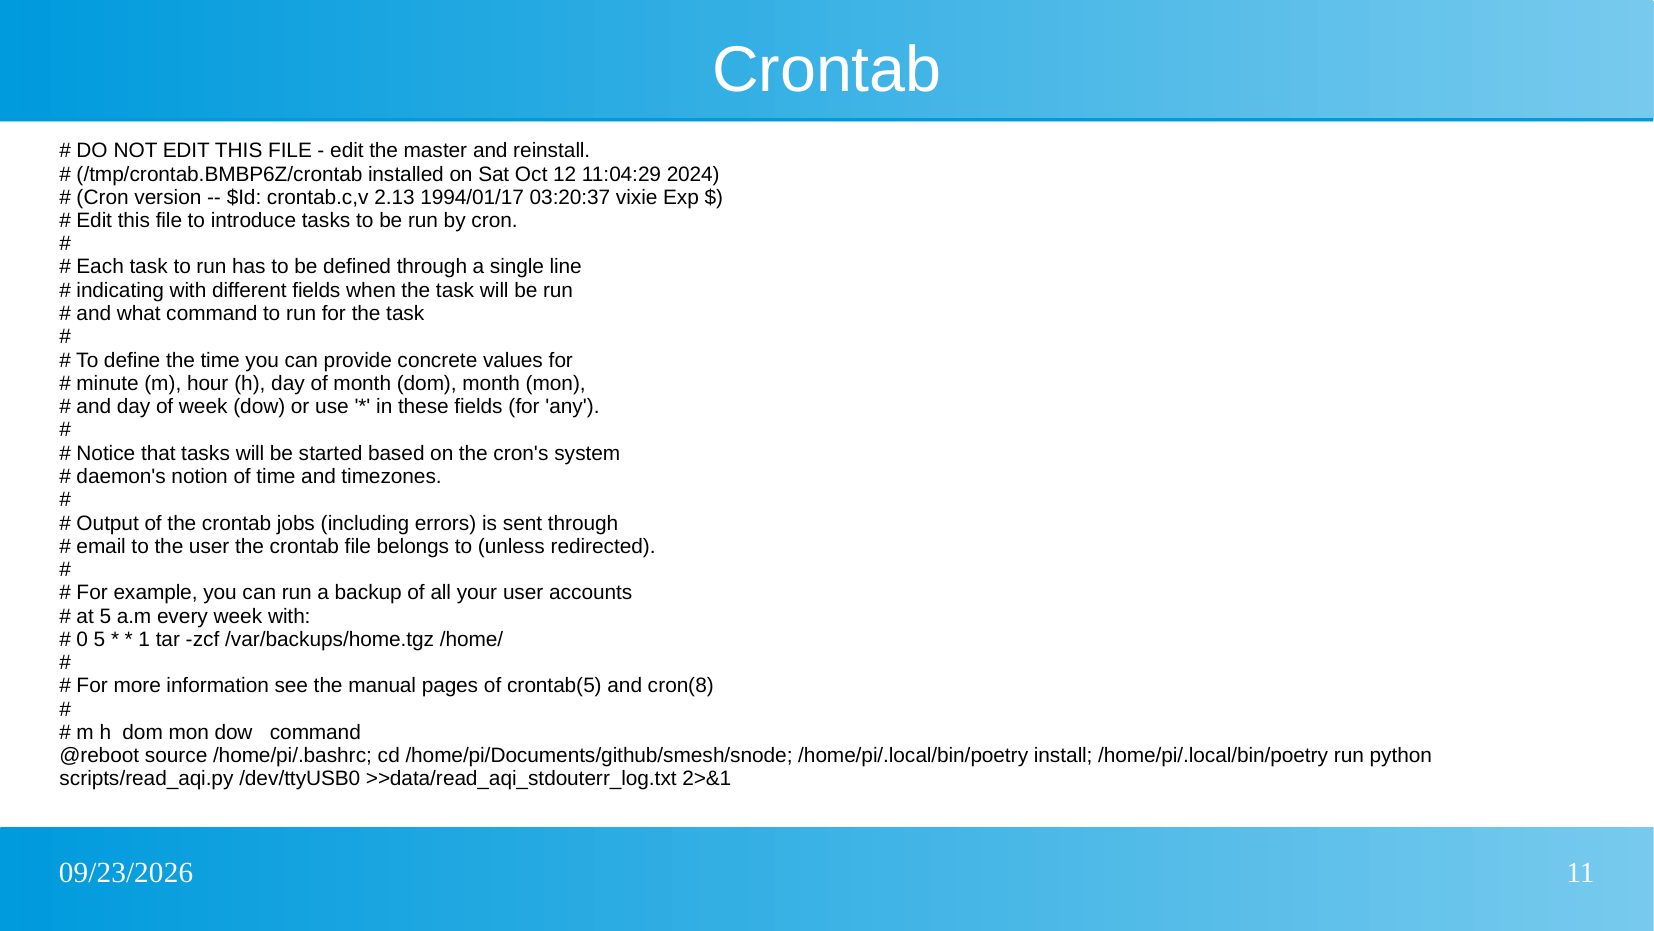

# Crontab
# DO NOT EDIT THIS FILE - edit the master and reinstall.
# (/tmp/crontab.BMBP6Z/crontab installed on Sat Oct 12 11:04:29 2024)
# (Cron version -- $Id: crontab.c,v 2.13 1994/01/17 03:20:37 vixie Exp $)
# Edit this file to introduce tasks to be run by cron.
#
# Each task to run has to be defined through a single line
# indicating with different fields when the task will be run
# and what command to run for the task
#
# To define the time you can provide concrete values for
# minute (m), hour (h), day of month (dom), month (mon),
# and day of week (dow) or use '*' in these fields (for 'any').
#
# Notice that tasks will be started based on the cron's system
# daemon's notion of time and timezones.
#
# Output of the crontab jobs (including errors) is sent through
# email to the user the crontab file belongs to (unless redirected).
#
# For example, you can run a backup of all your user accounts
# at 5 a.m every week with:
# 0 5 * * 1 tar -zcf /var/backups/home.tgz /home/
#
# For more information see the manual pages of crontab(5) and cron(8)
#
# m h dom mon dow command
@reboot source /home/pi/.bashrc; cd /home/pi/Documents/github/smesh/snode; /home/pi/.local/bin/poetry install; /home/pi/.local/bin/poetry run python scripts/read_aqi.py /dev/ttyUSB0 >>data/read_aqi_stdouterr_log.txt 2>&1
11